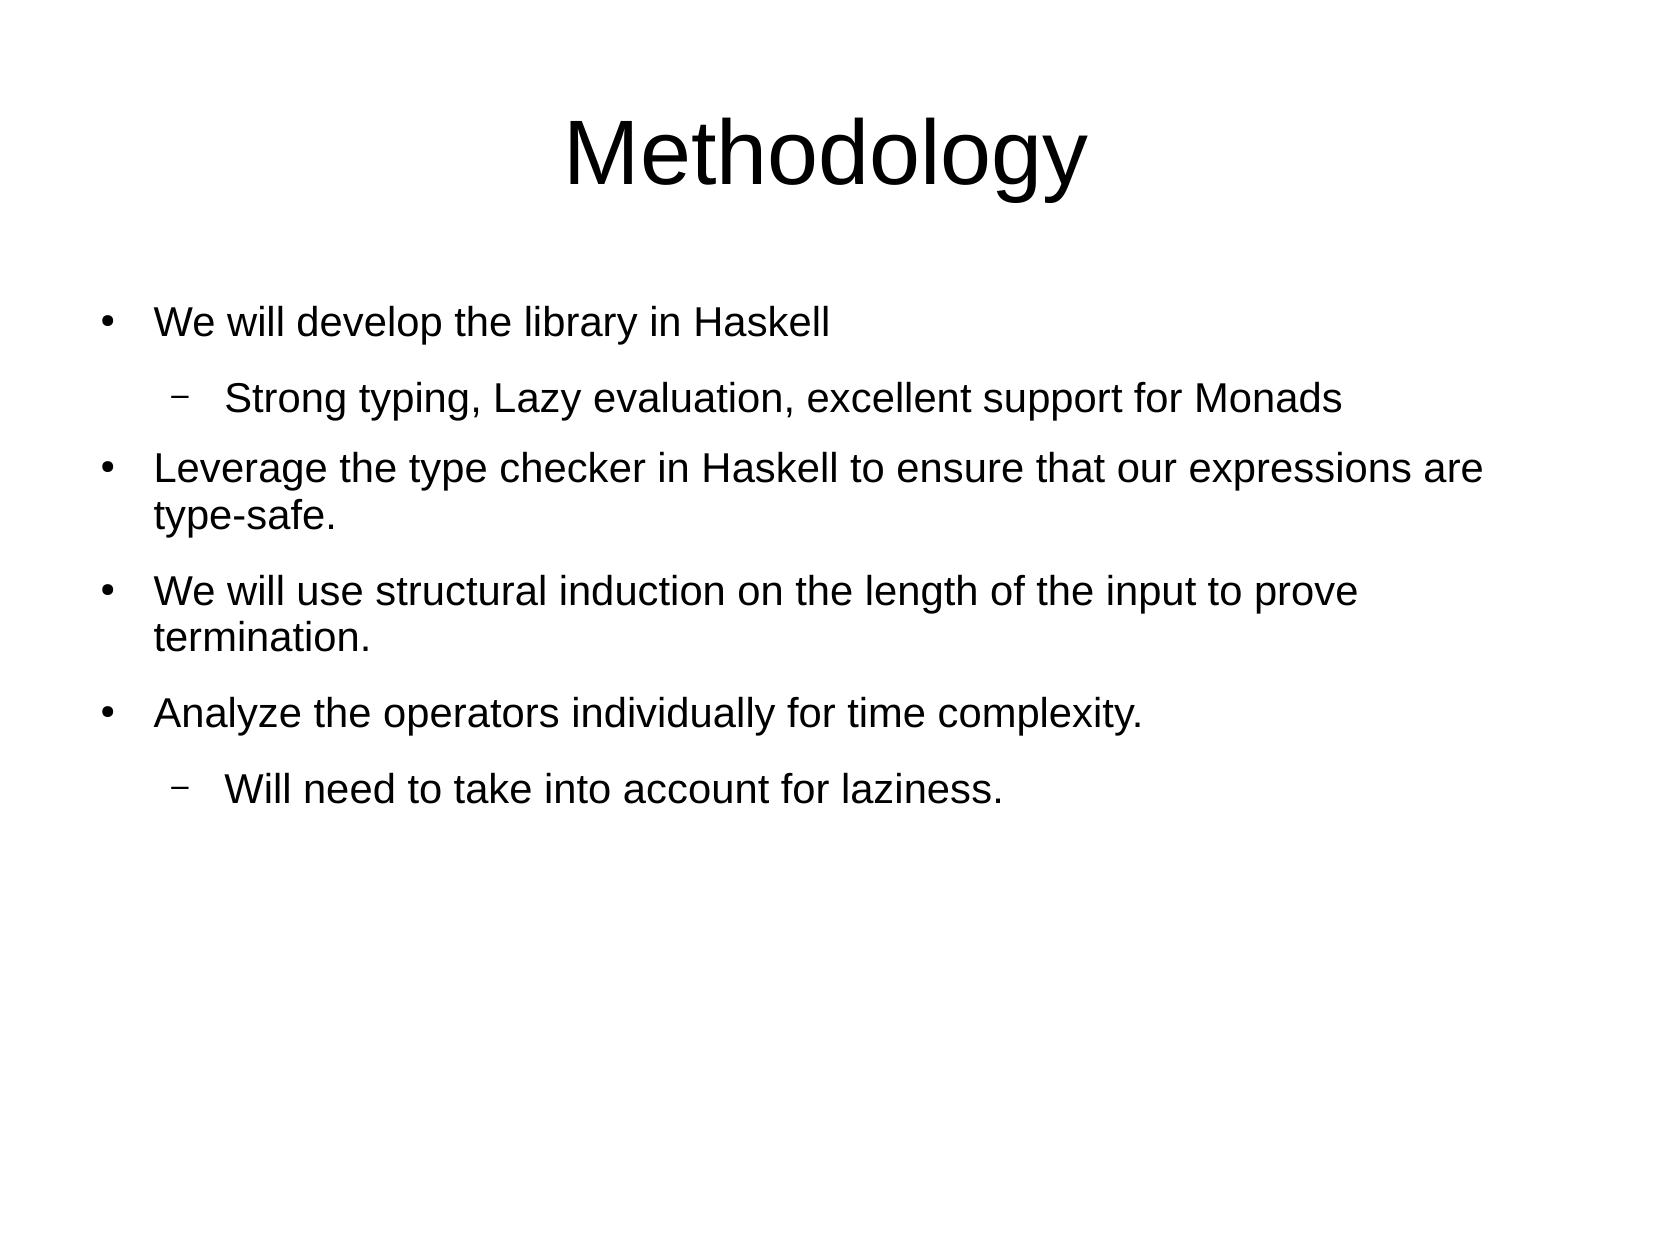

# Methodology
We will develop the library in Haskell
Strong typing, Lazy evaluation, excellent support for Monads
Leverage the type checker in Haskell to ensure that our expressions are type-safe.
We will use structural induction on the length of the input to prove termination.
Analyze the operators individually for time complexity.
Will need to take into account for laziness.